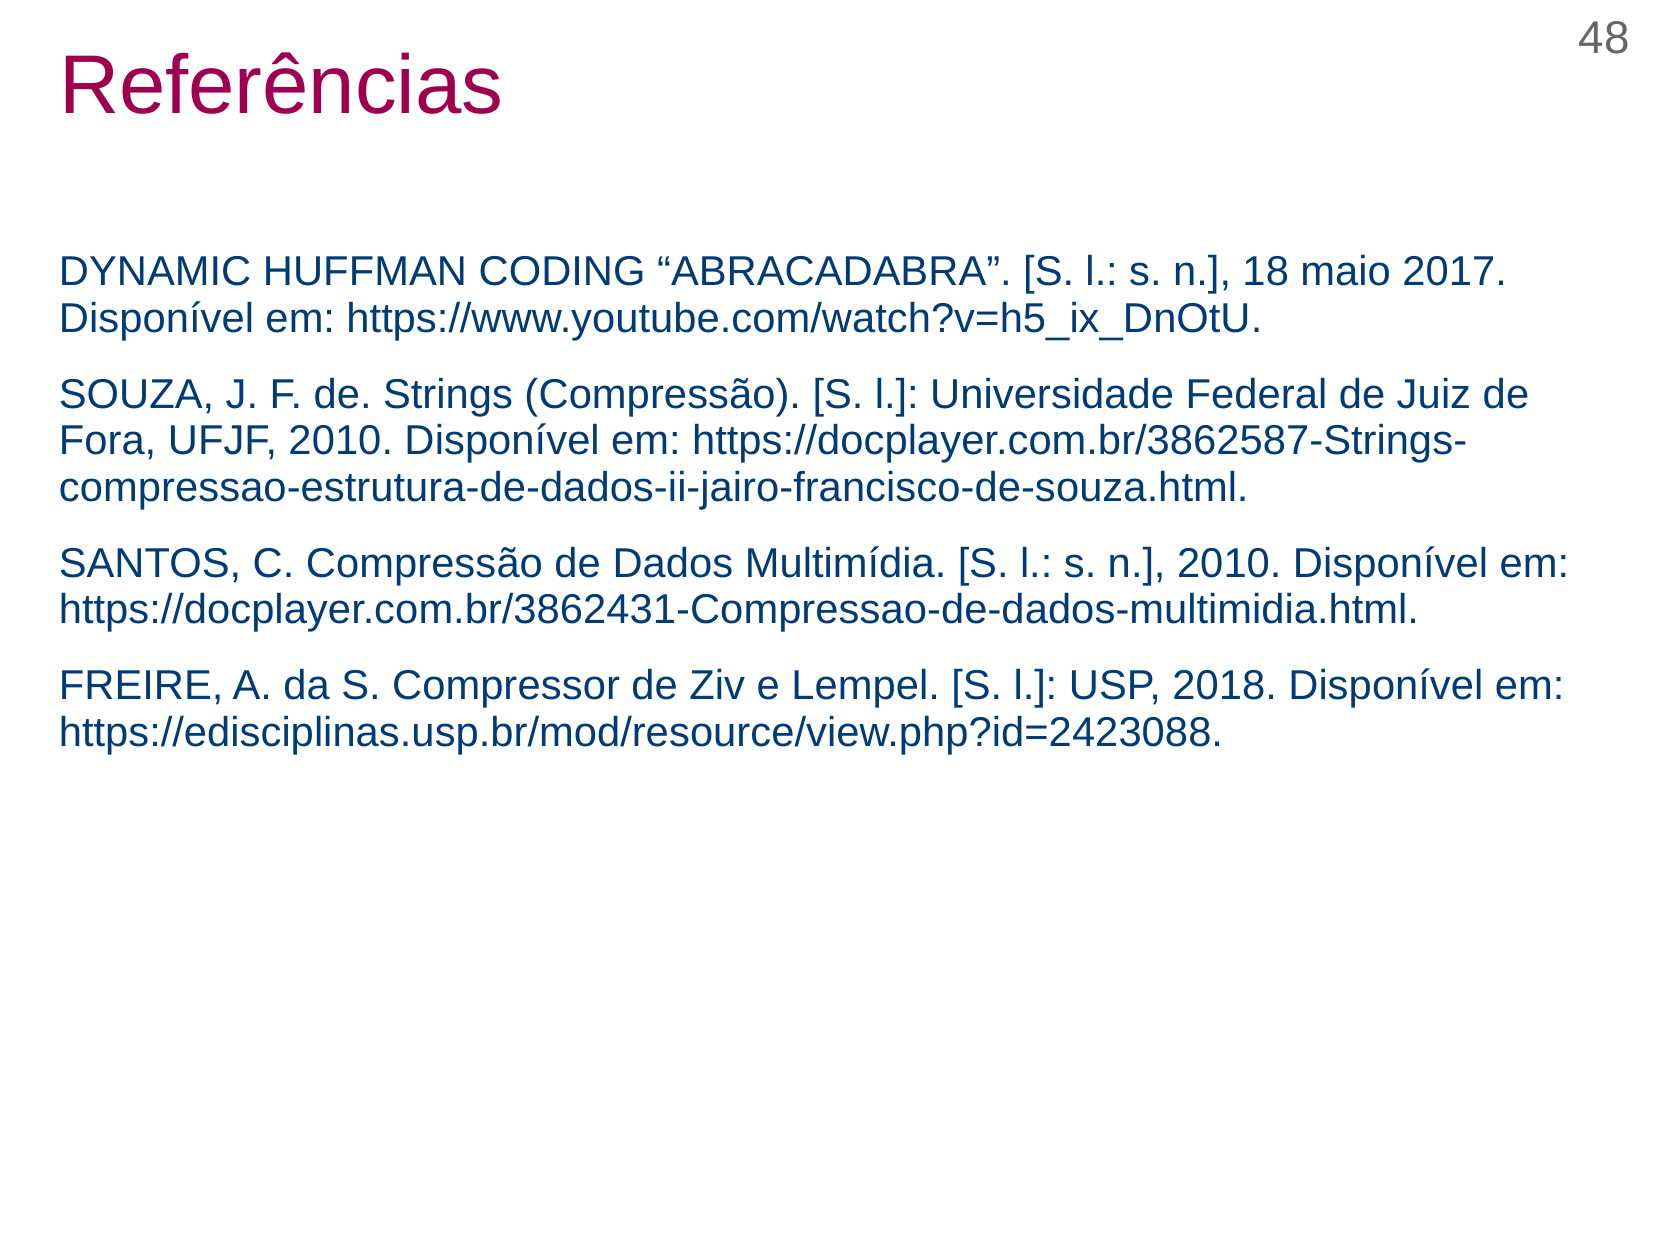

48
# Referências
DYNAMIC HUFFMAN CODING “ABRACADABRA”. [S. l.: s. n.], 18 maio 2017. Disponível em: https://www.youtube.com/watch?v=h5_ix_DnOtU.
SOUZA, J. F. de. Strings (Compressão). [S. l.]: Universidade Federal de Juiz de Fora, UFJF, 2010. Disponível em: https://docplayer.com.br/3862587-Strings-compressao-estrutura-de-dados-ii-jairo-francisco-de-souza.html.
SANTOS, C. Compressão de Dados Multimídia. [S. l.: s. n.], 2010. Disponível em: https://docplayer.com.br/3862431-Compressao-de-dados-multimidia.html.
FREIRE, A. da S. Compressor de Ziv e Lempel. [S. l.]: USP, 2018. Disponível em: https://edisciplinas.usp.br/mod/resource/view.php?id=2423088.